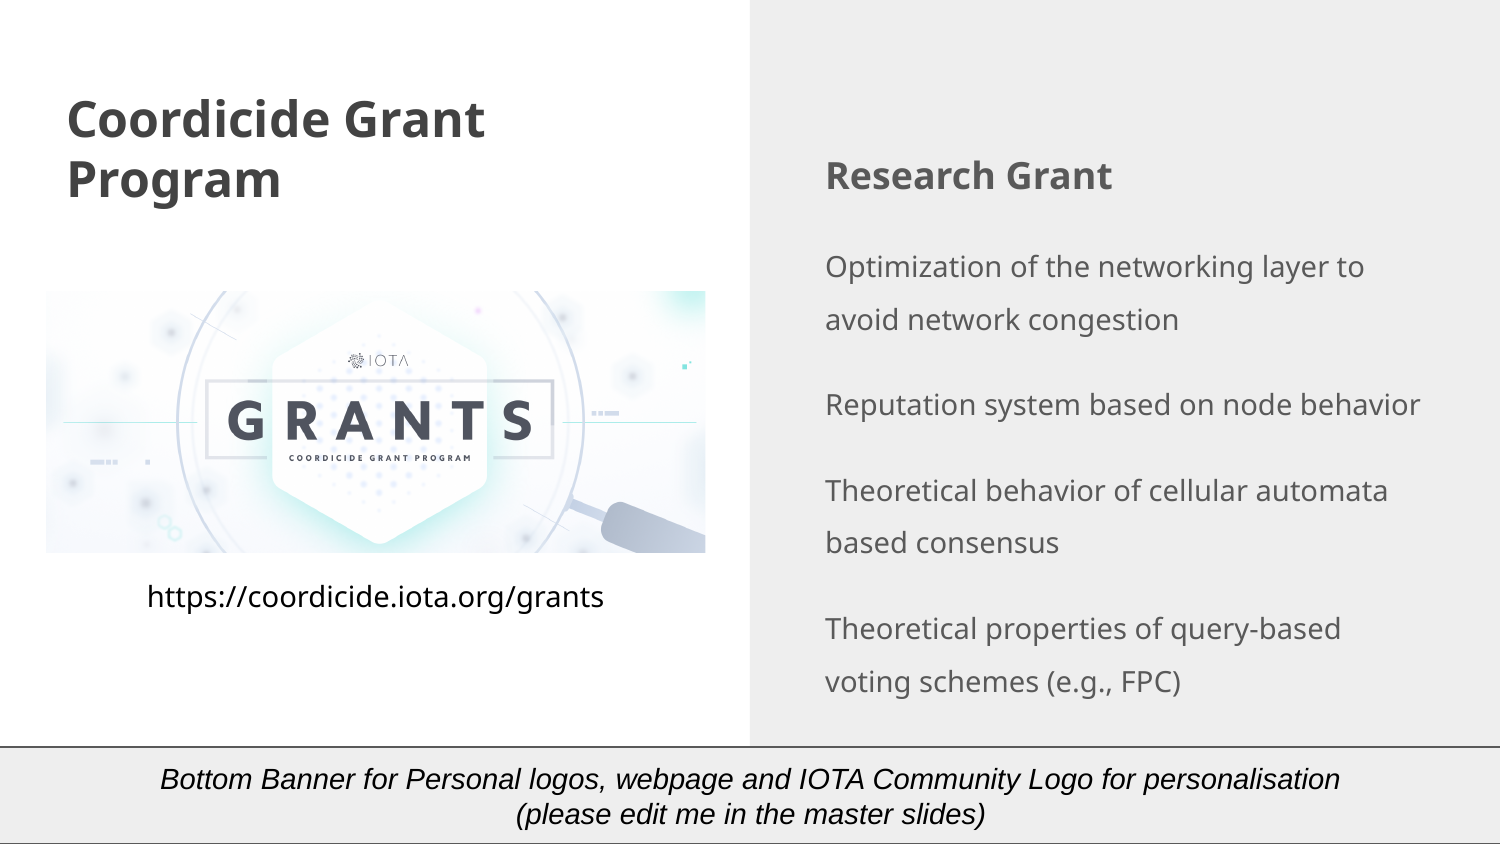

# Coordicide Grant Program
Research Grant
Optimization of the networking layer to avoid network congestion
Reputation system based on node behavior
Theoretical behavior of cellular automata based consensus
Theoretical properties of query-based voting schemes (e.g., FPC)
https://coordicide.iota.org/grants